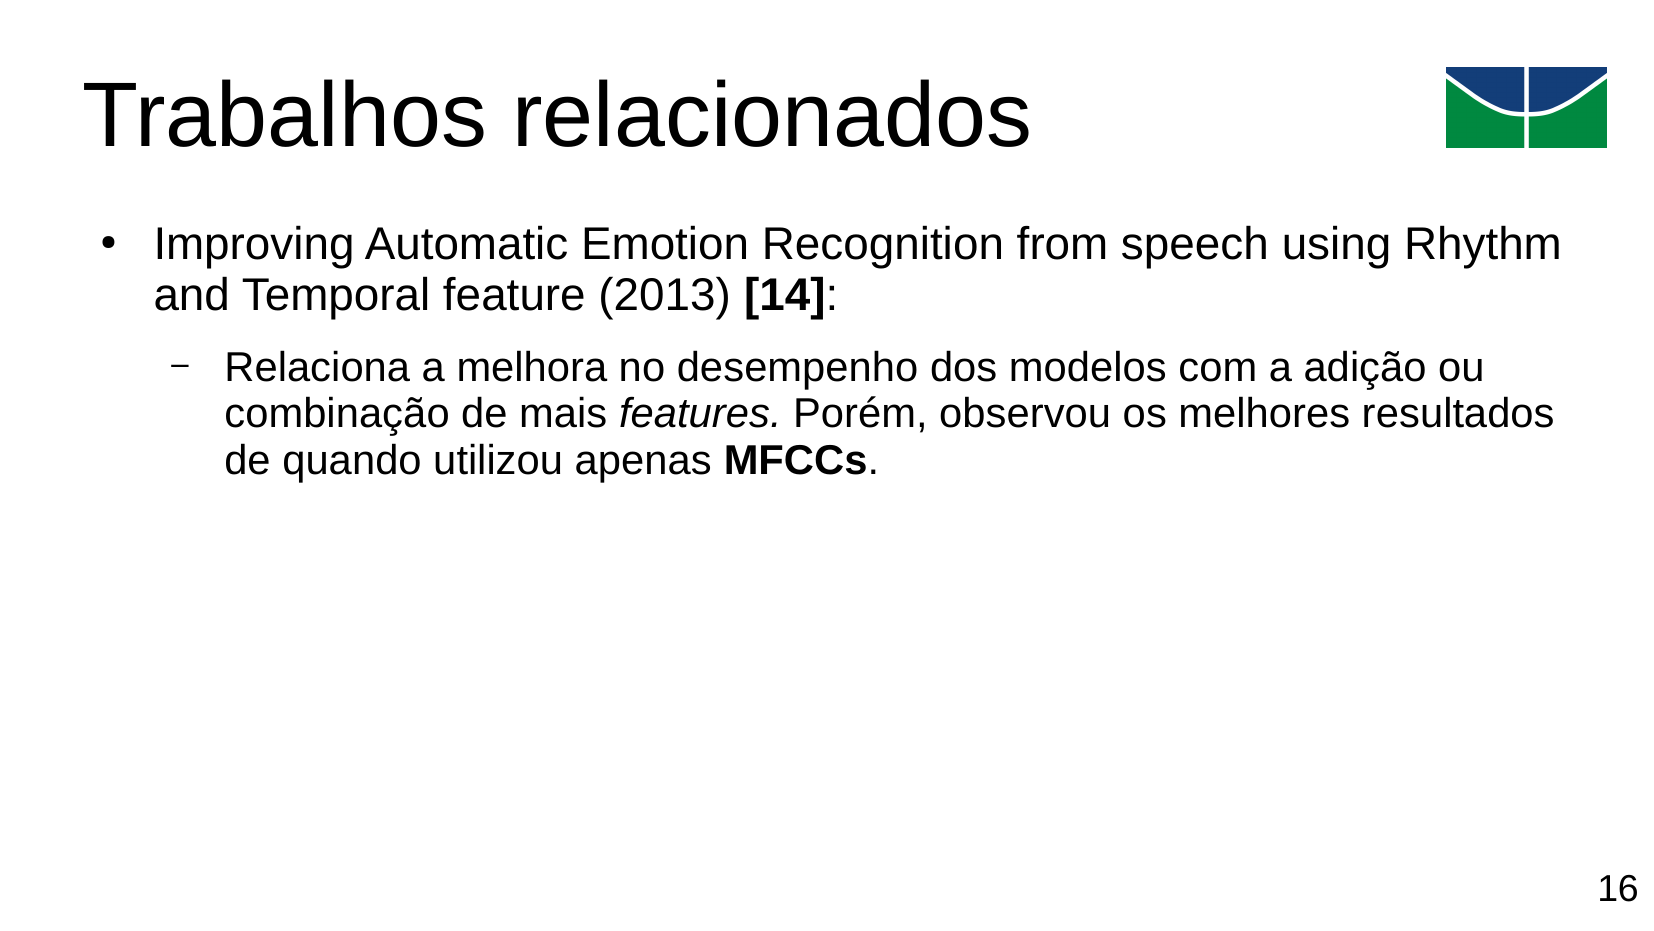

Trabalhos relacionados
# Improving Automatic Emotion Recognition from speech using Rhythm and Temporal feature (2013) [14]:
Relaciona a melhora no desempenho dos modelos com a adição ou combinação de mais features. Porém, observou os melhores resultados de quando utilizou apenas MFCCs.